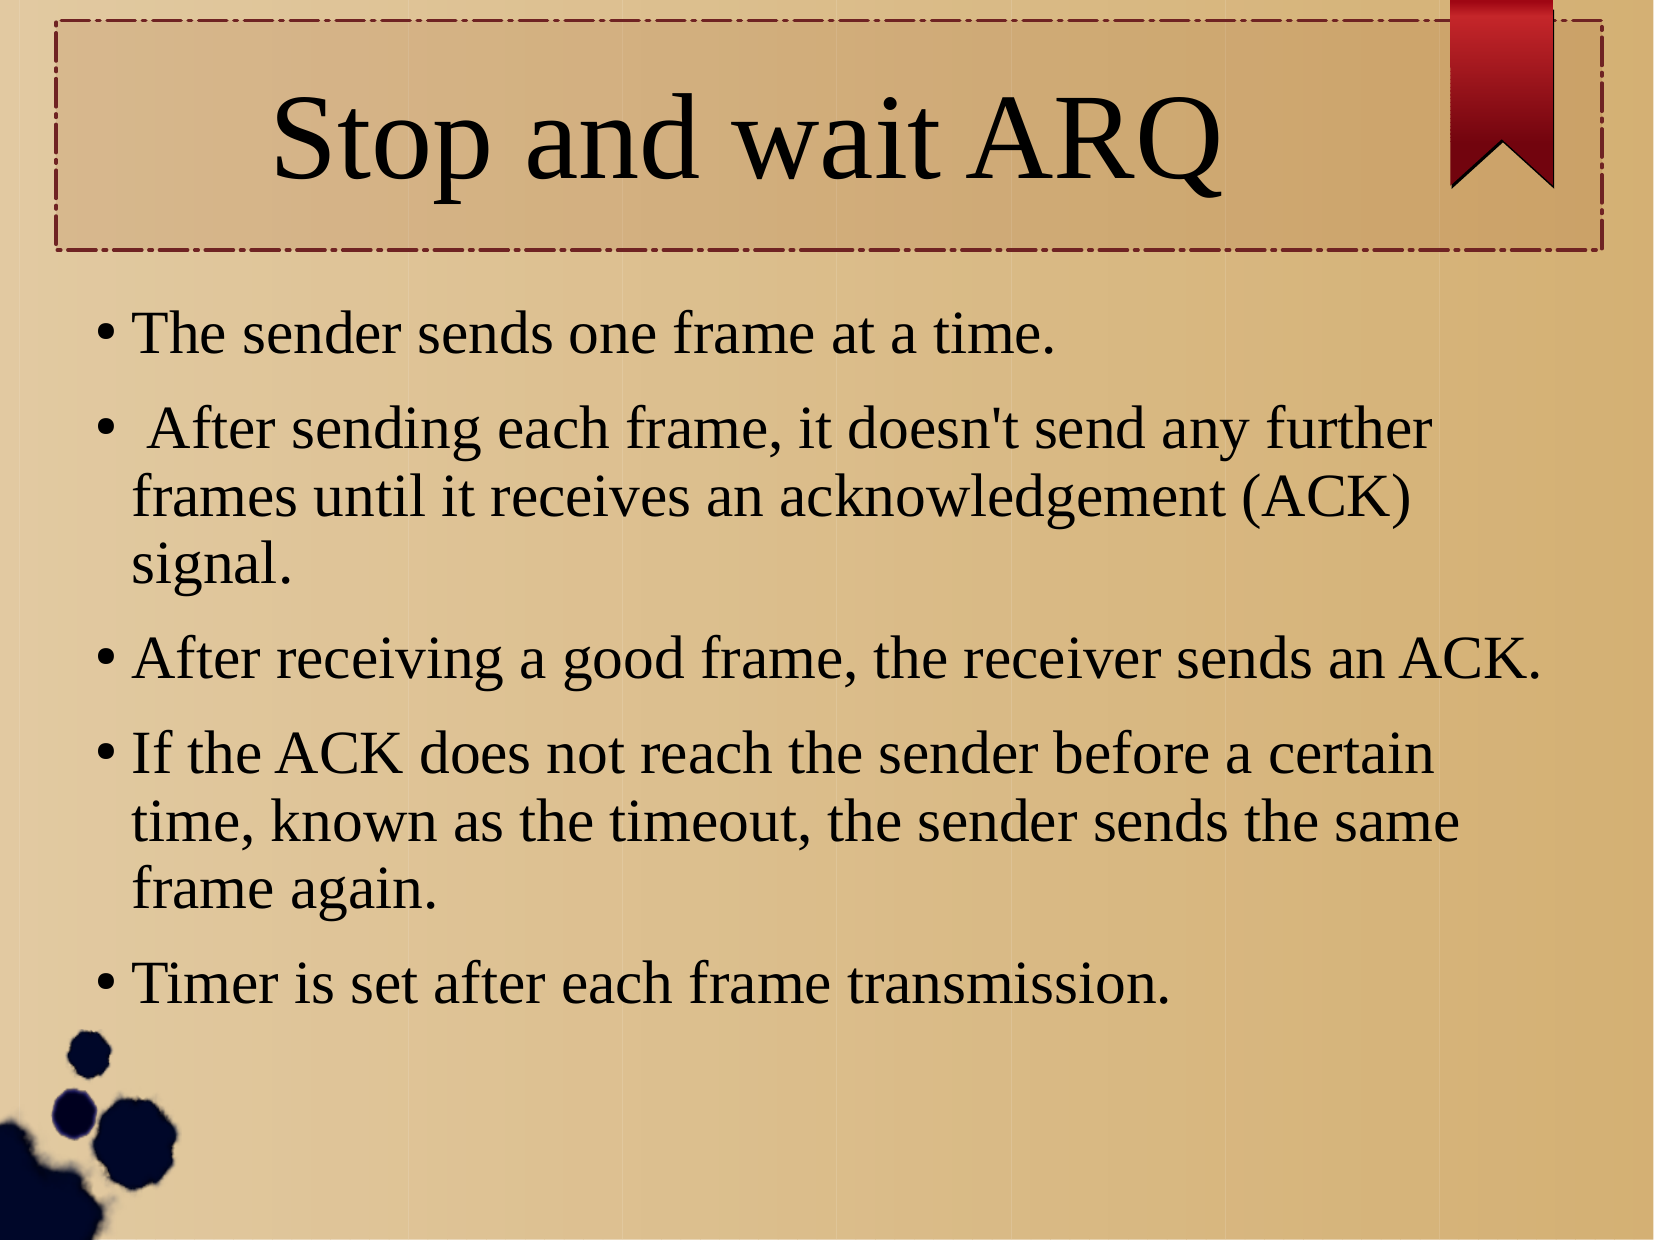

# Stop and wait ARQ
The sender sends one frame at a time.
 After sending each frame, it doesn't send any further frames until it receives an acknowledgement (ACK) signal.
After receiving a good frame, the receiver sends an ACK.
If the ACK does not reach the sender before a certain time, known as the timeout, the sender sends the same frame again.
Timer is set after each frame transmission.